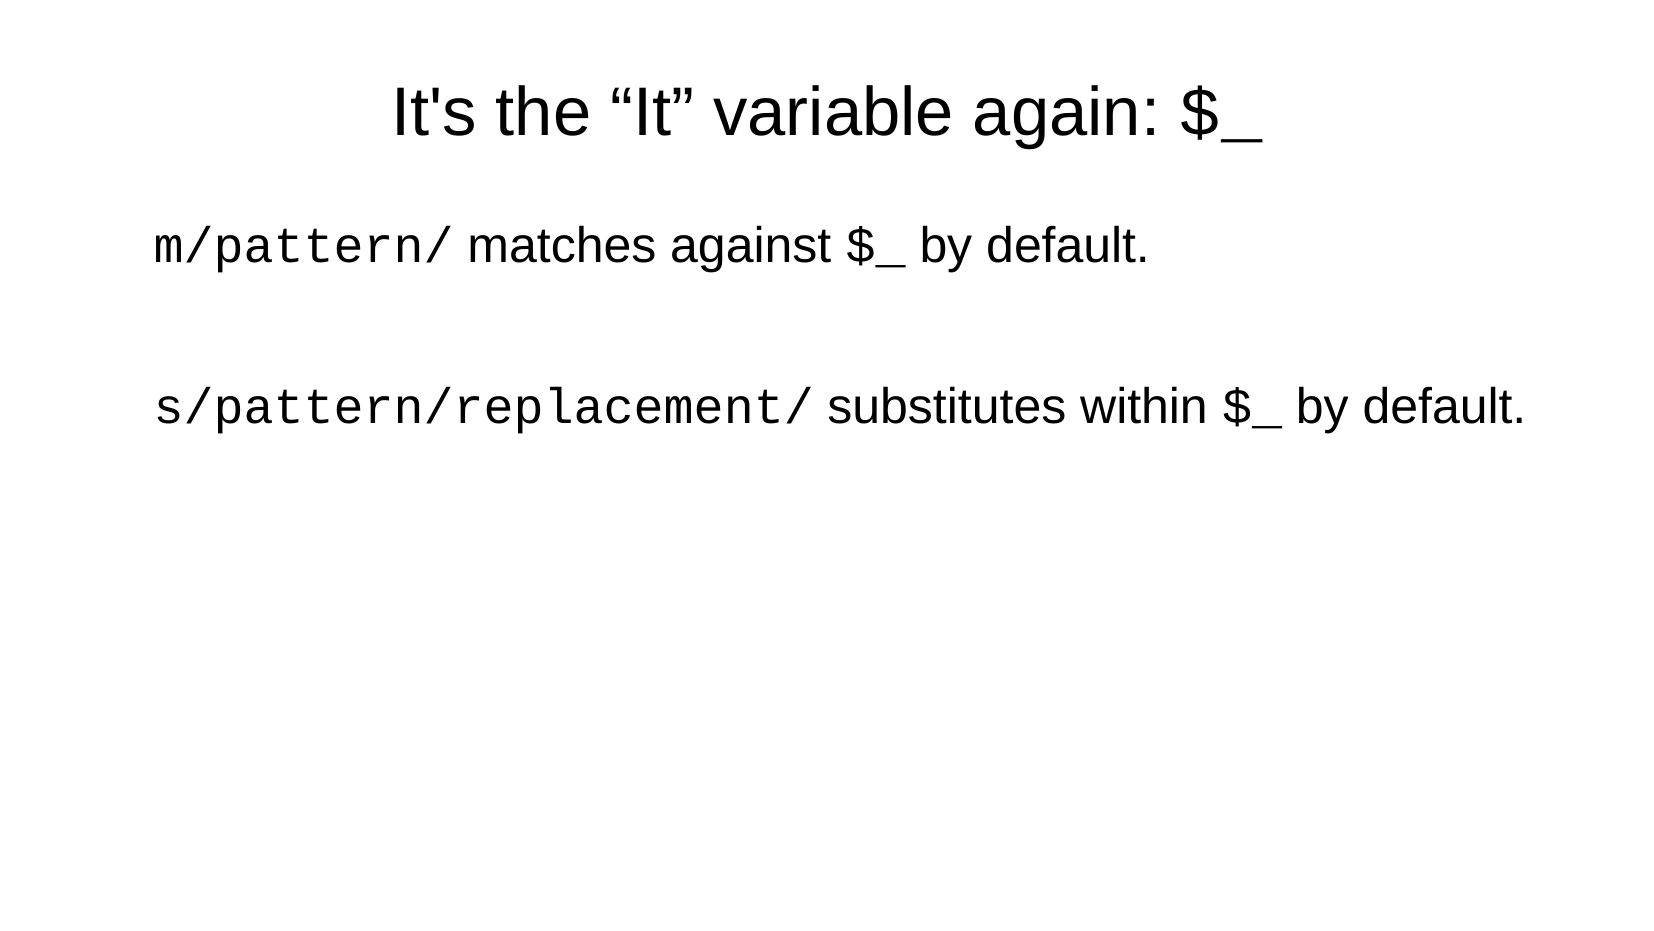

# It's the “It” variable again: $_
m/pattern/ matches against $_ by default.
s/pattern/replacement/ substitutes within $_ by default.